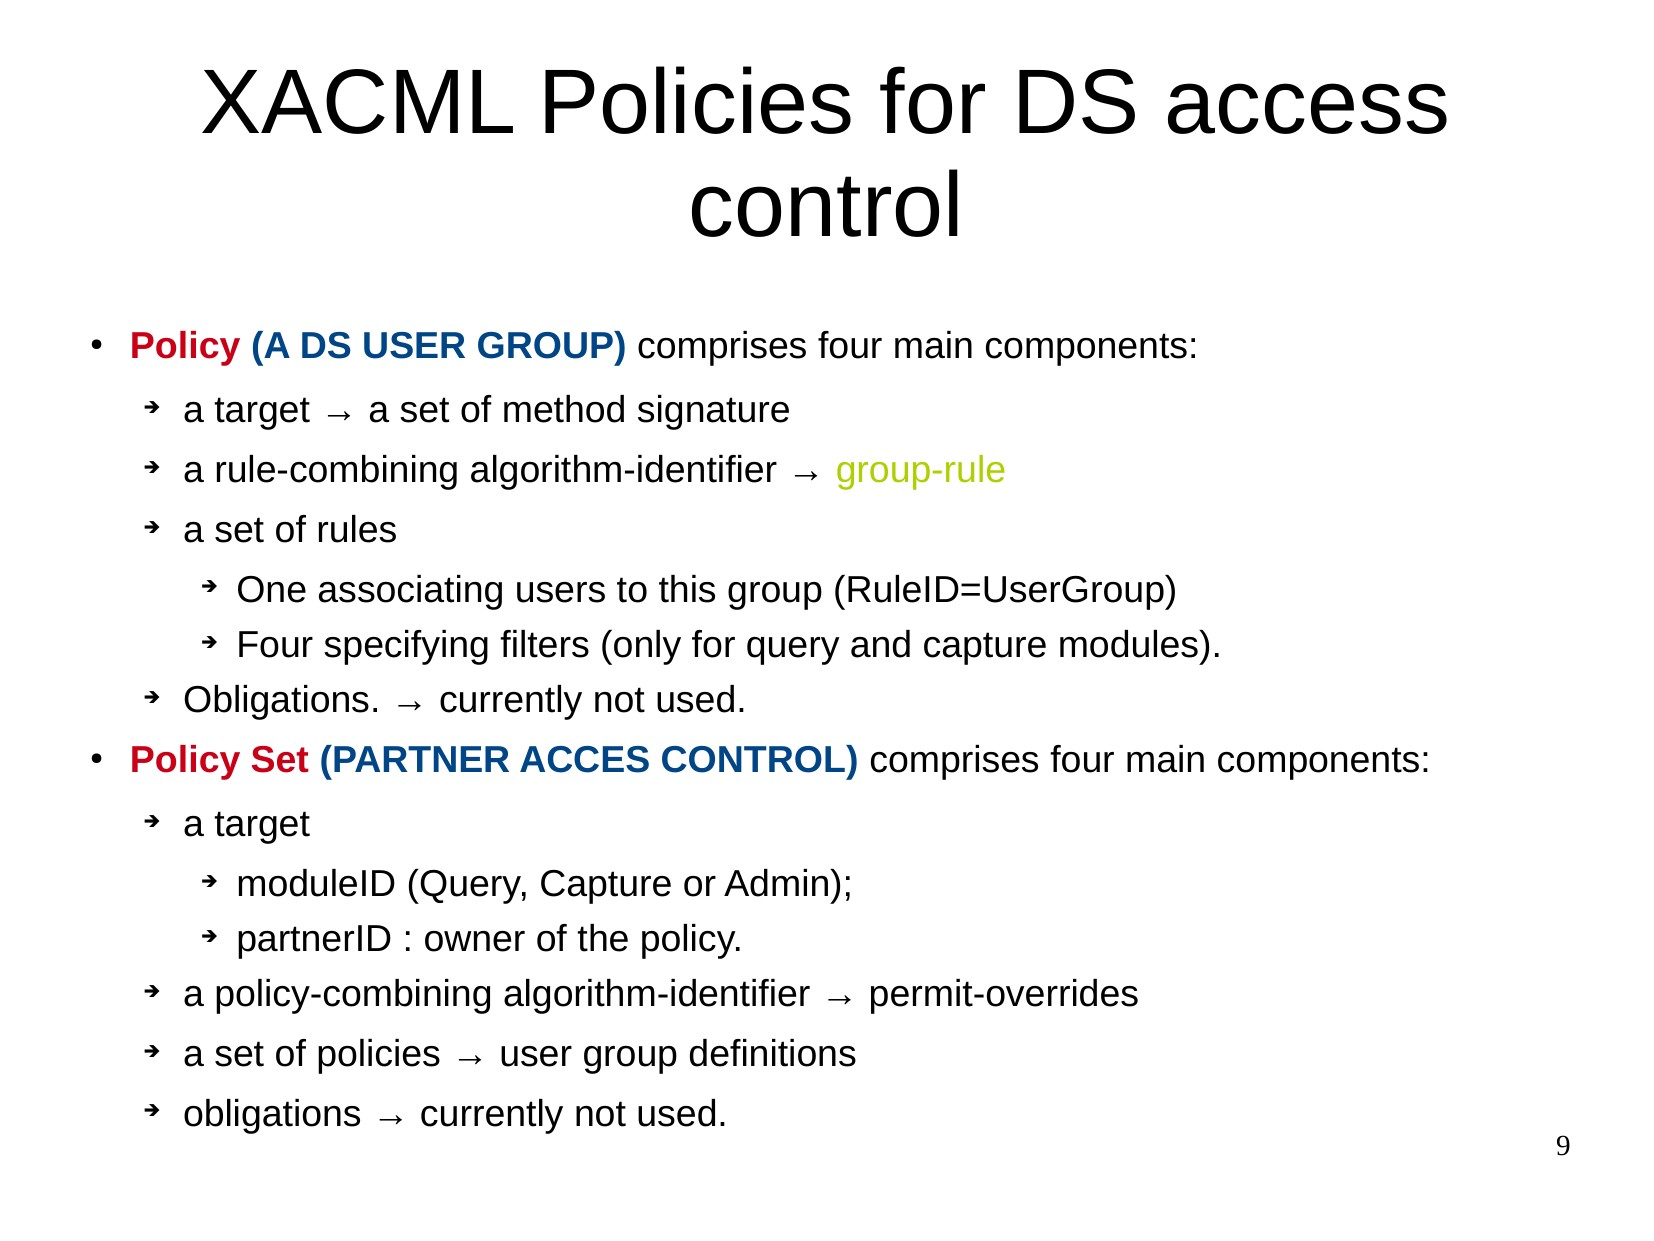

# XACML Policies for DS access control
Policy (A DS USER GROUP) comprises four main components:
a target → a set of method signature
a rule-combining algorithm-identifier → group-rule
a set of rules
One associating users to this group (RuleID=UserGroup)
Four specifying filters (only for query and capture modules).
Obligations. → currently not used.
Policy Set (PARTNER ACCES CONTROL) comprises four main components:
a target
moduleID (Query, Capture or Admin);
partnerID : owner of the policy.
a policy-combining algorithm-identifier → permit-overrides
a set of policies → user group definitions
obligations → currently not used.
9